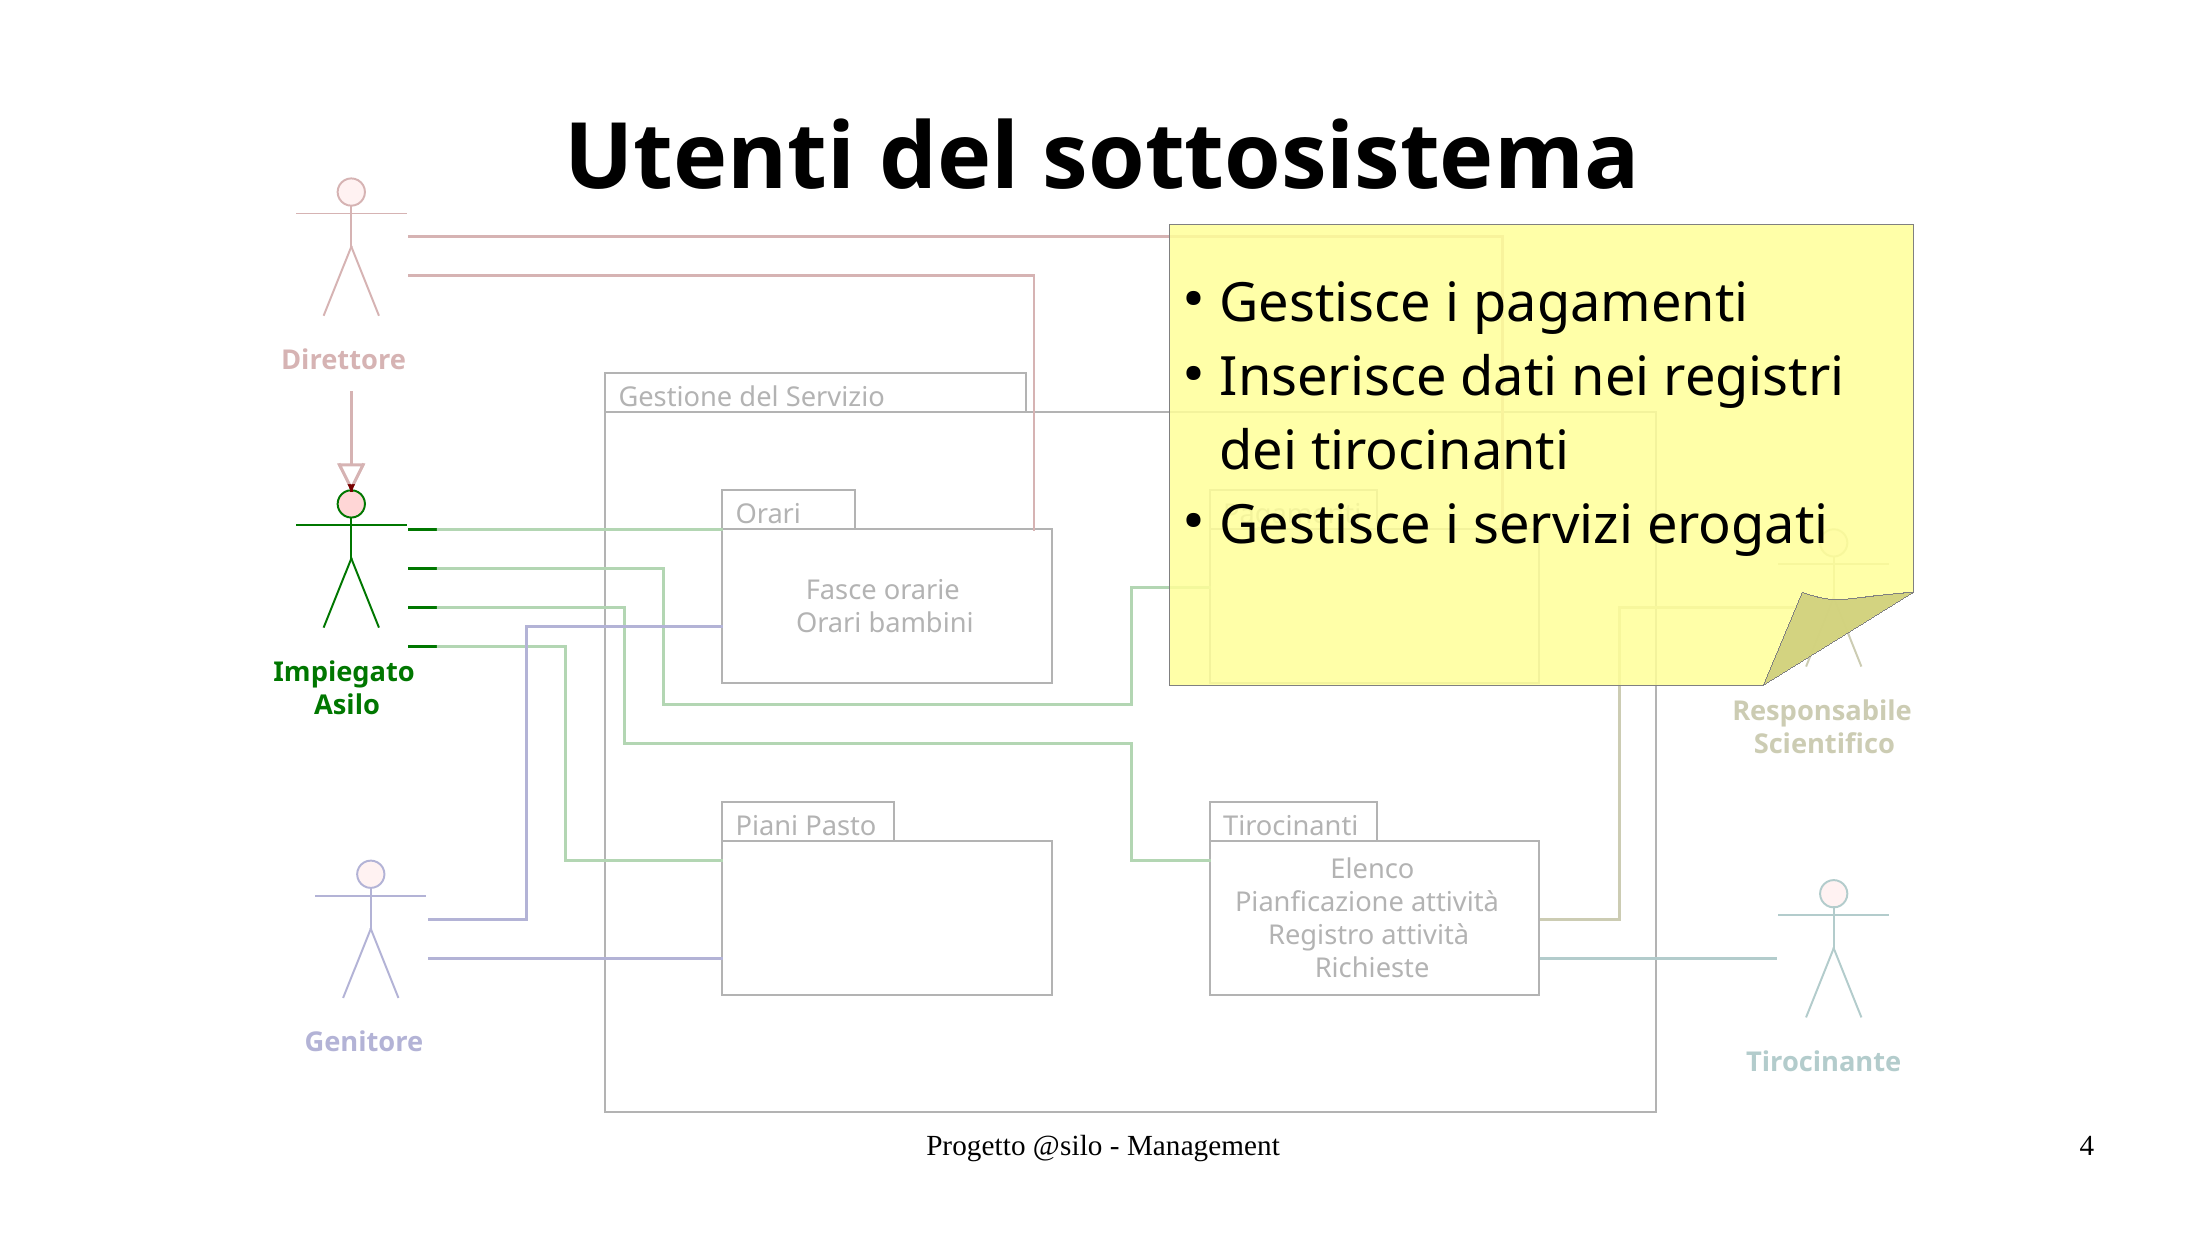

# Utenti del sottosistema
Gestisce i pagamenti
Inserisce dati nei registri
dei tirocinanti
Gestisce i servizi erogati
Progetto @silo - Management
4